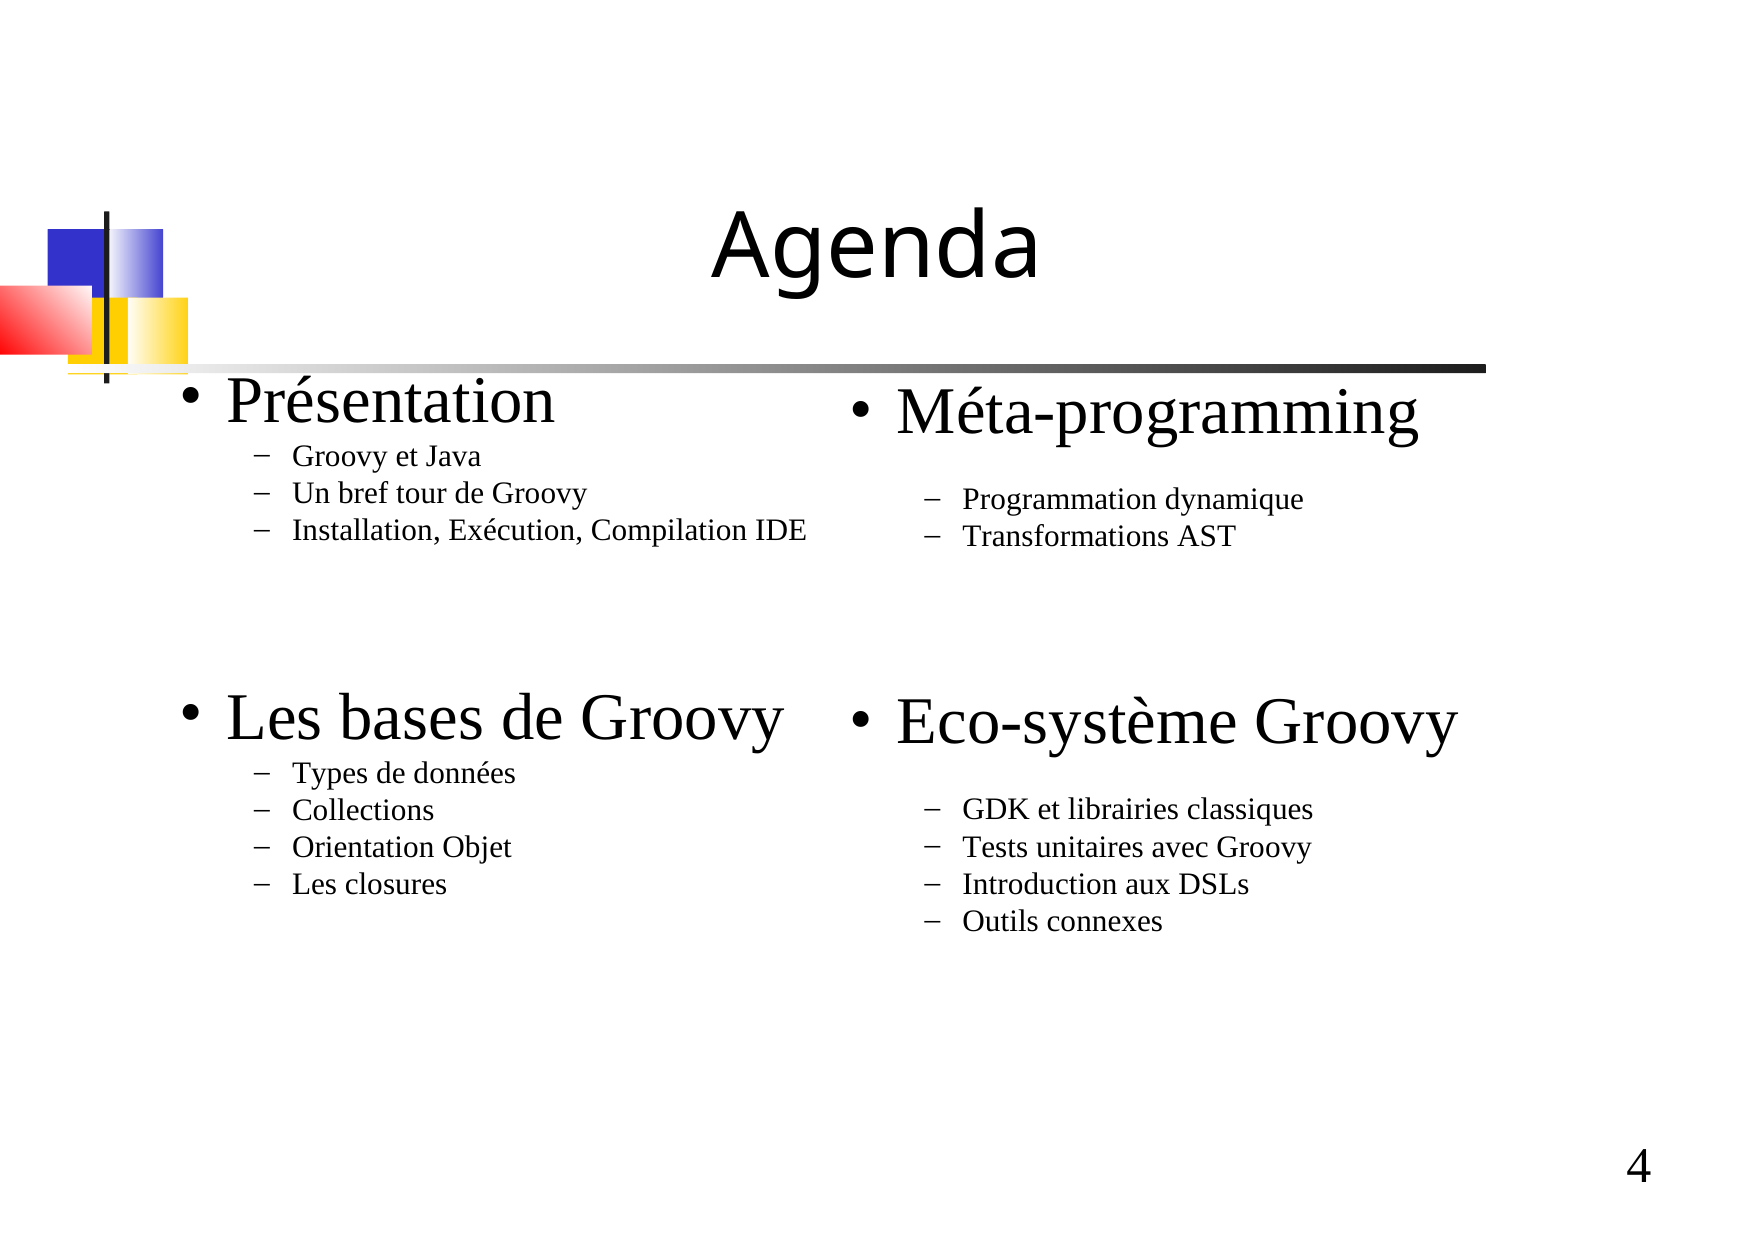

# Agenda
Présentation
Groovy et Java
Un bref tour de Groovy
Installation, Exécution, Compilation IDE
Les bases de Groovy
Types de données
Collections
Orientation Objet
Les closures
Méta-programming
Programmation dynamique
Transformations AST
Eco-système Groovy
GDK et librairies classiques
Tests unitaires avec Groovy
Introduction aux DSLs
Outils connexes